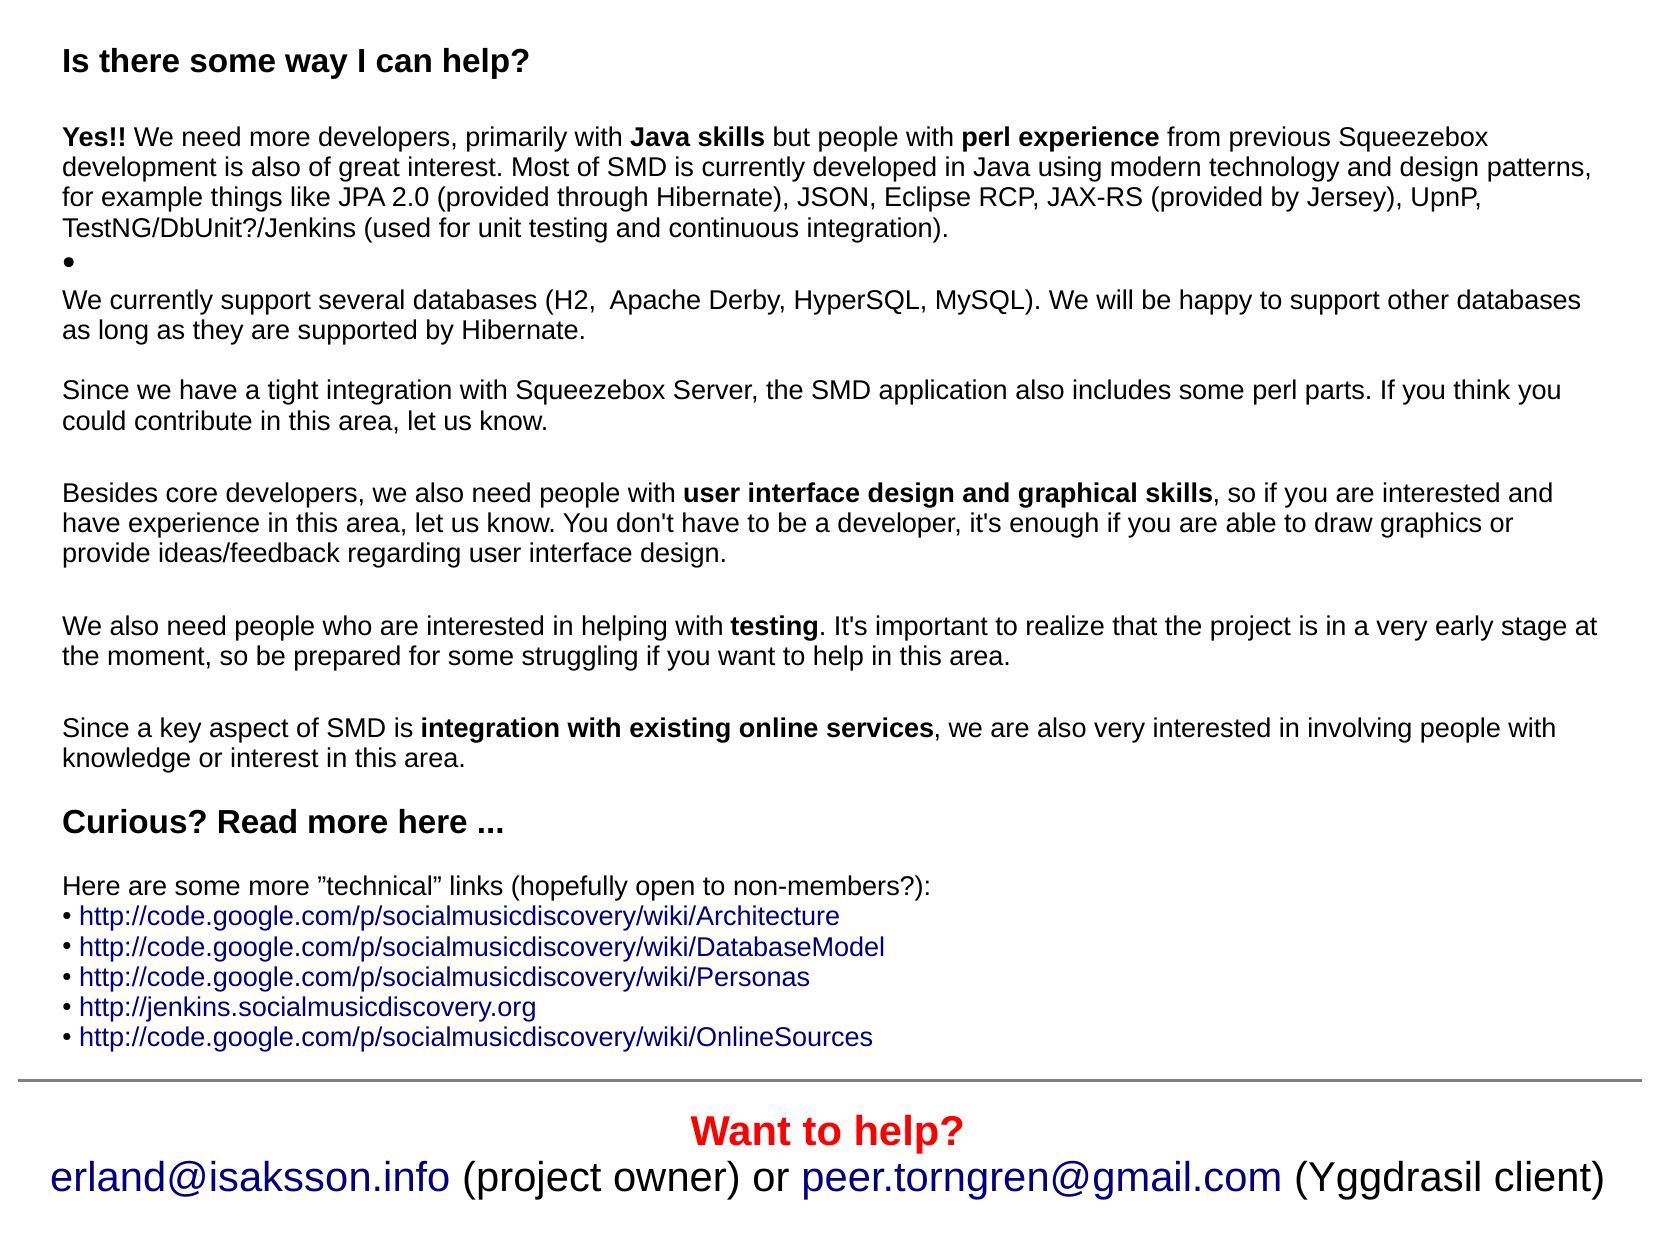

Is there some way I can help?
Yes!! We need more developers, primarily with Java skills but people with perl experience from previous Squeezebox development is also of great interest. Most of SMD is currently developed in Java using modern technology and design patterns, for example things like JPA 2.0 (provided through Hibernate), JSON, Eclipse RCP, JAX-RS (provided by Jersey), UpnP, TestNG/DbUnit?/Jenkins (used for unit testing and continuous integration).
We currently support several databases (H2, Apache Derby, HyperSQL, MySQL). We will be happy to support other databases as long as they are supported by Hibernate.
Since we have a tight integration with Squeezebox Server, the SMD application also includes some perl parts. If you think you could contribute in this area, let us know.
Besides core developers, we also need people with user interface design and graphical skills, so if you are interested and have experience in this area, let us know. You don't have to be a developer, it's enough if you are able to draw graphics or provide ideas/feedback regarding user interface design.
We also need people who are interested in helping with testing. It's important to realize that the project is in a very early stage at the moment, so be prepared for some struggling if you want to help in this area.
Since a key aspect of SMD is integration with existing online services, we are also very interested in involving people with knowledge or interest in this area.
Curious? Read more here ...
Here are some more ”technical” links (hopefully open to non-members?):
 http://code.google.com/p/socialmusicdiscovery/wiki/Architecture
 http://code.google.com/p/socialmusicdiscovery/wiki/DatabaseModel
 http://code.google.com/p/socialmusicdiscovery/wiki/Personas
 http://jenkins.socialmusicdiscovery.org
 http://code.google.com/p/socialmusicdiscovery/wiki/OnlineSources
Want to help?
erland@isaksson.info (project owner) or peer.torngren@gmail.com (Yggdrasil client)